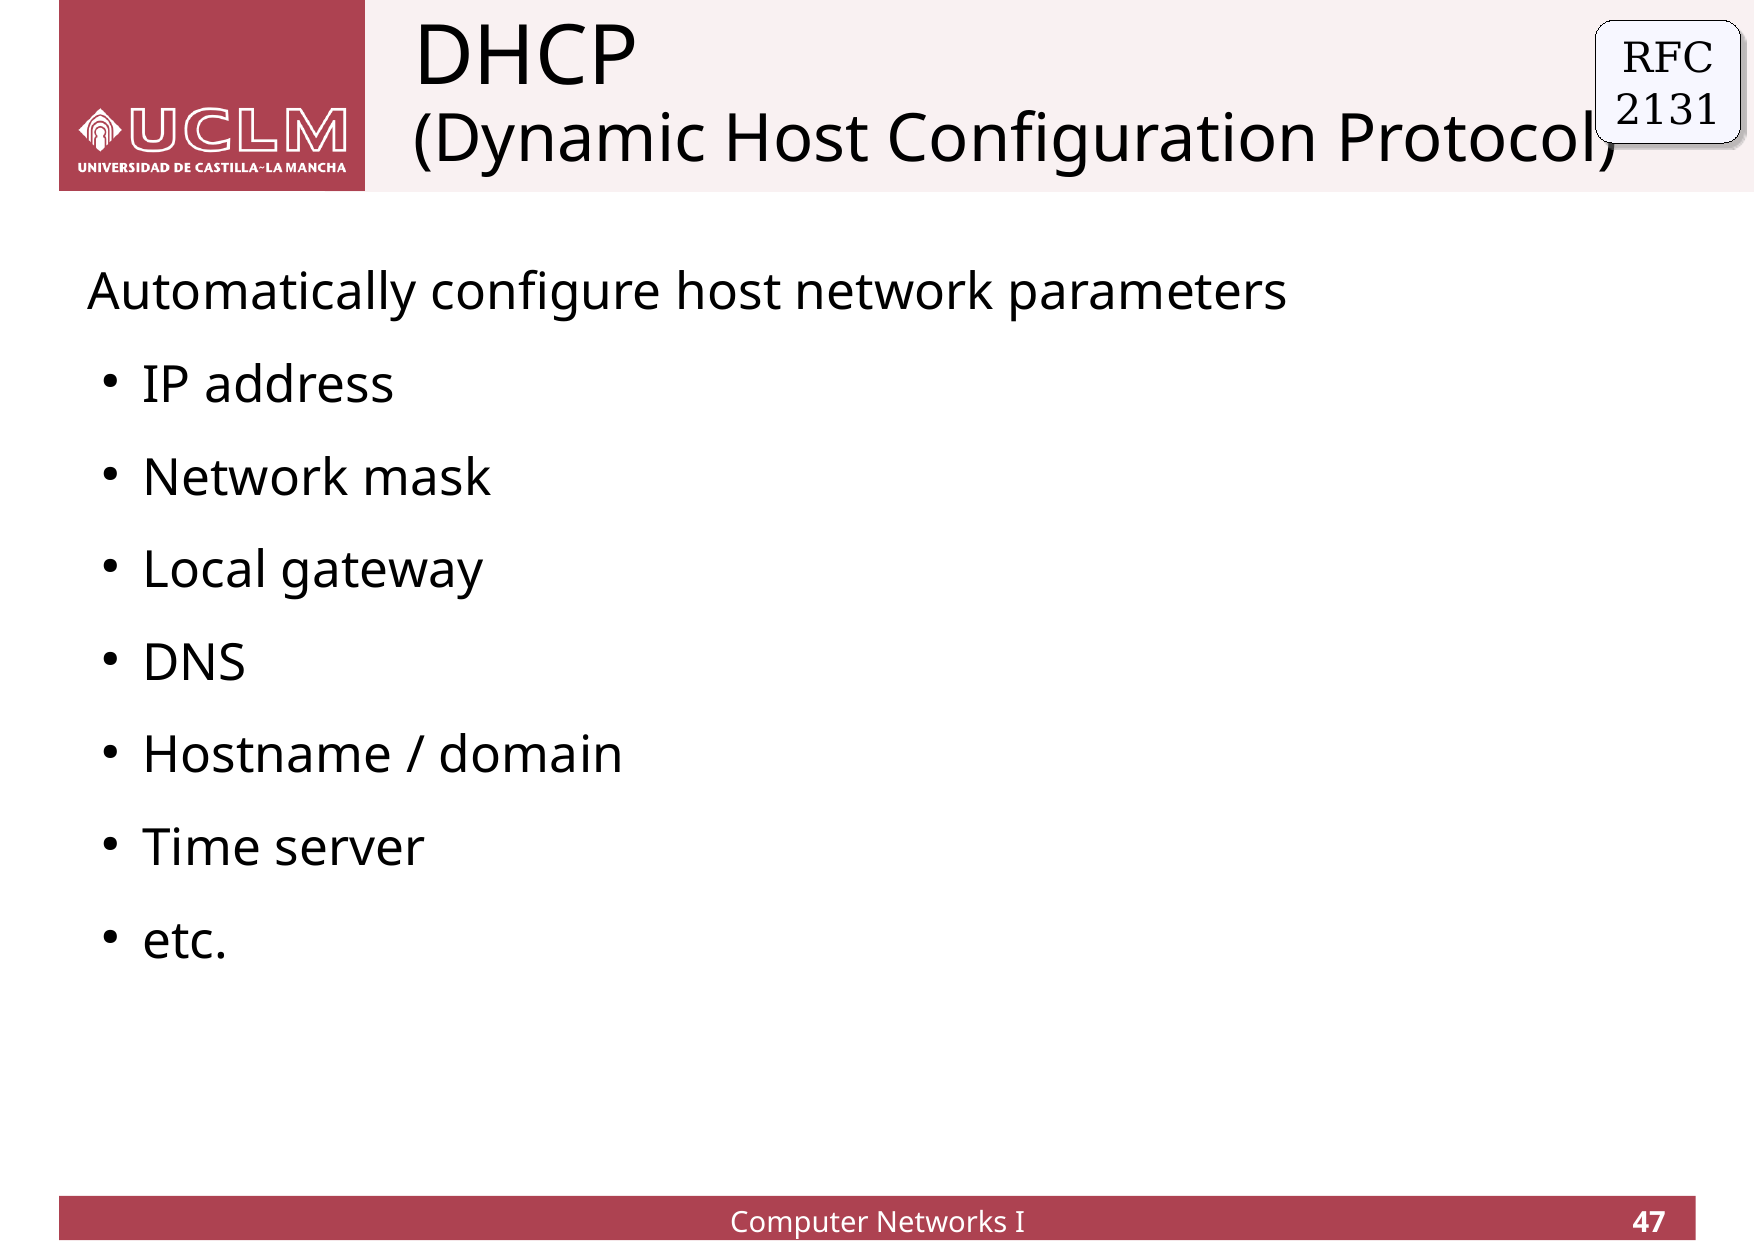

# DHCP (Dynamic Host Configuration Protocol)
RFC
2131
Automatically configure host network parameters
IP address
Network mask
Local gateway
DNS
Hostname / domain
Time server
etc.
Computer Networks I
47